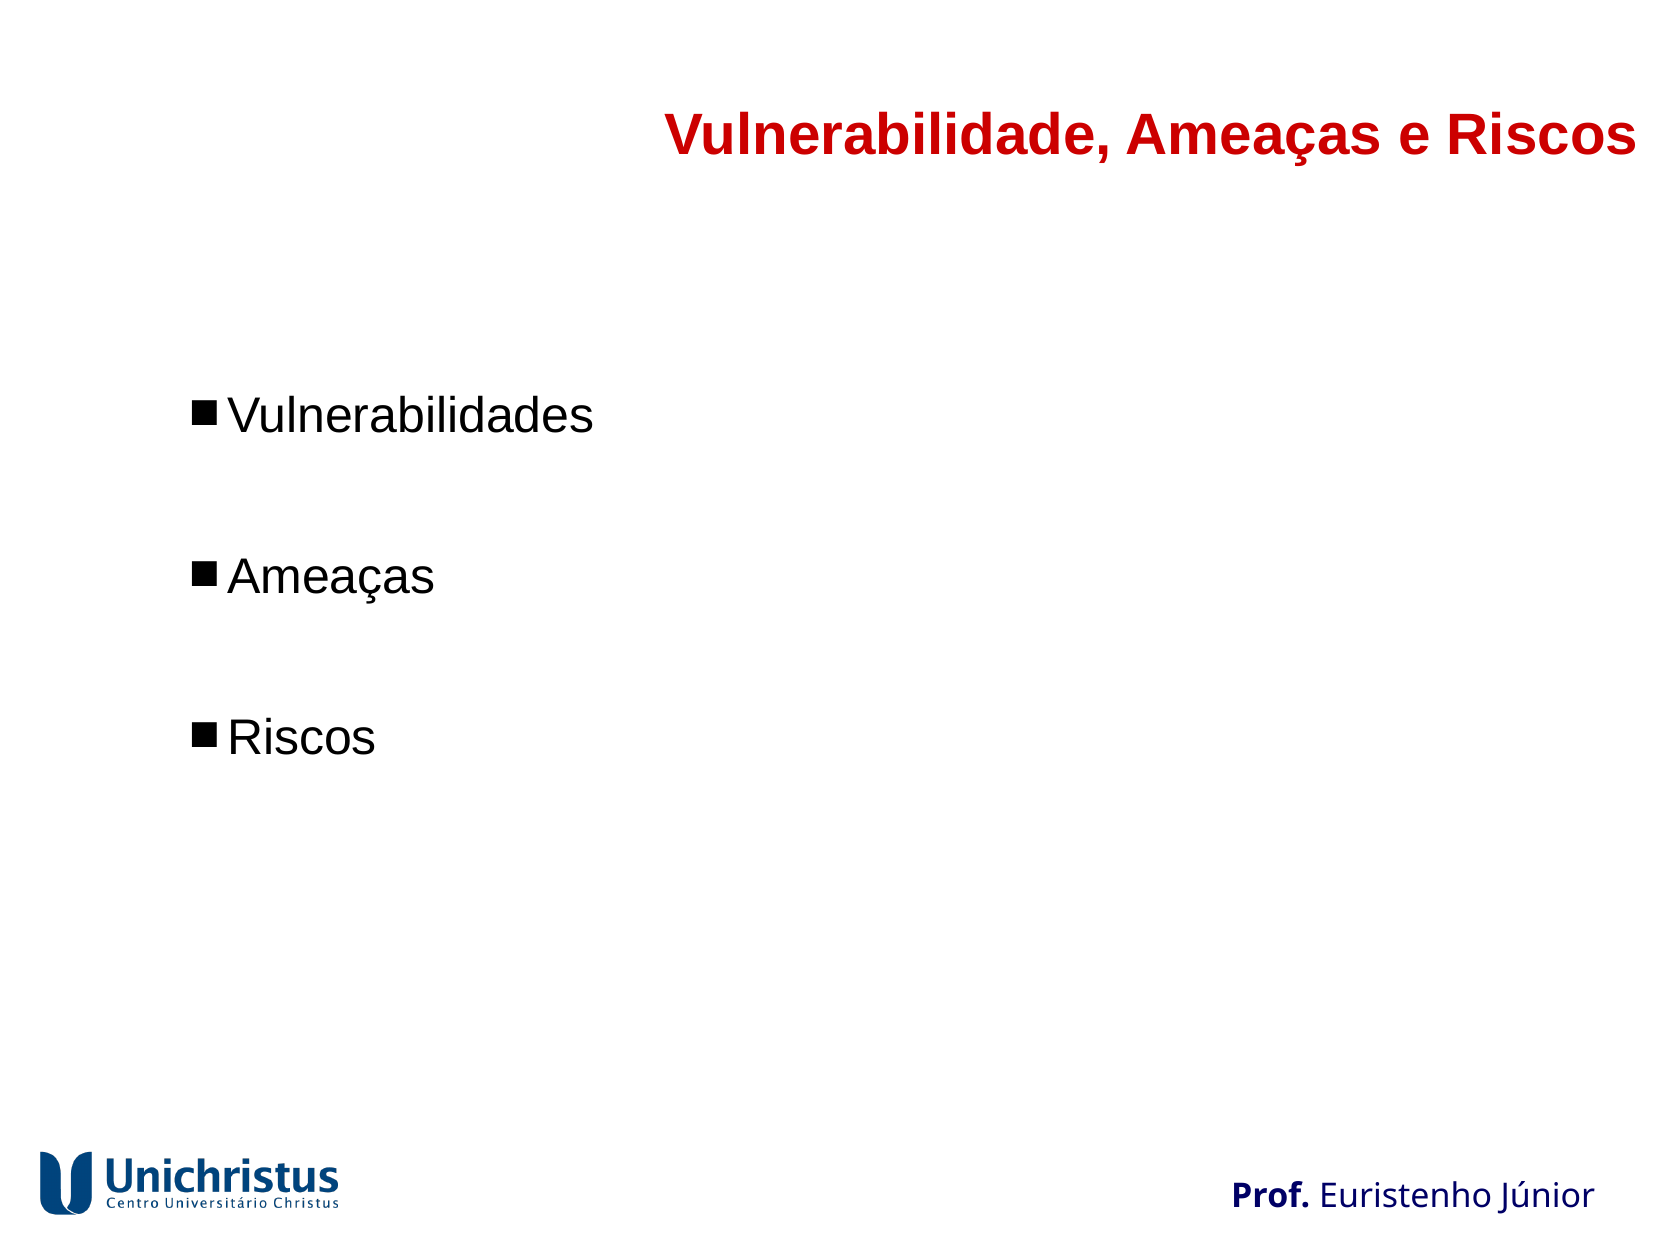

Vulnerabilidade, Ameaças e Riscos
Vulnerabilidades
Ameaças
Riscos
Prof. Euristenho Júnior